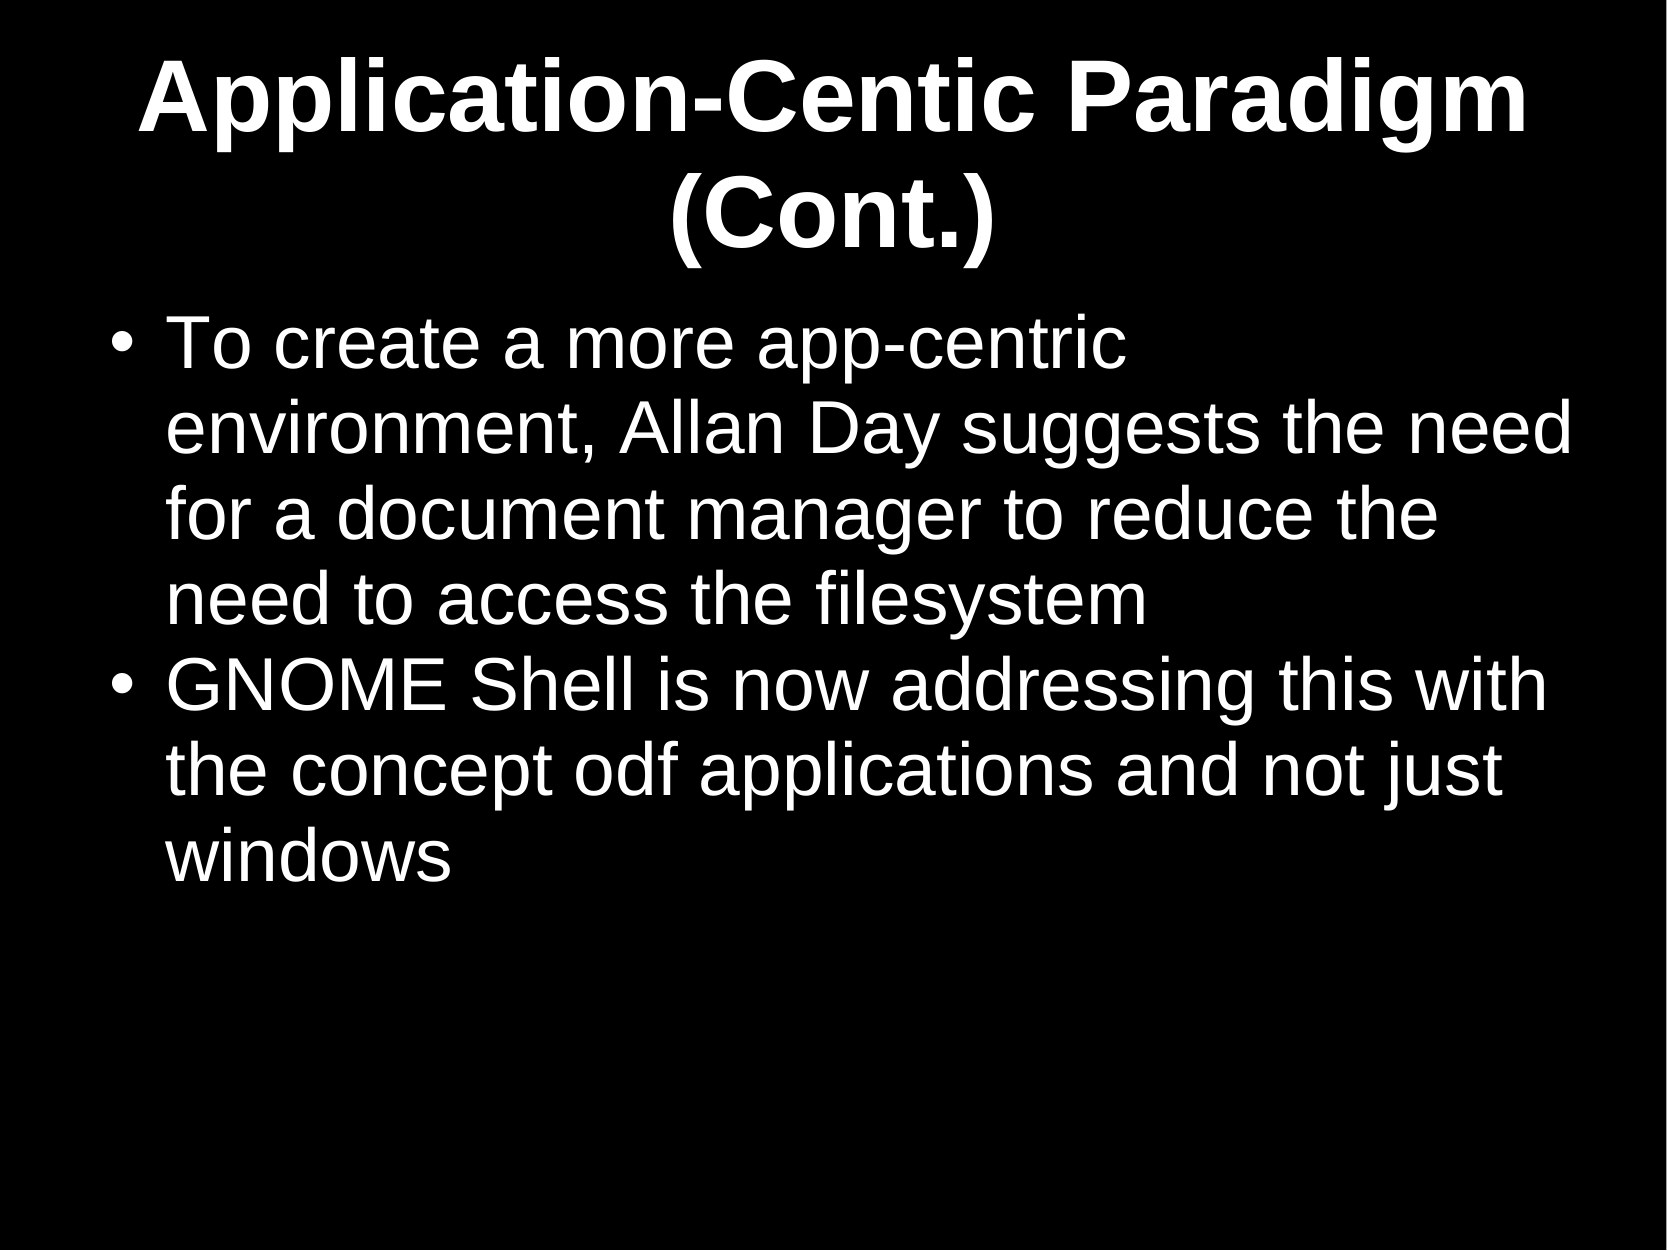

Application-Centic Paradigm (Cont.)
To create a more app-centric environment, Allan Day suggests the need for a document manager to reduce the need to access the filesystem
GNOME Shell is now addressing this with the concept odf applications and not just windows